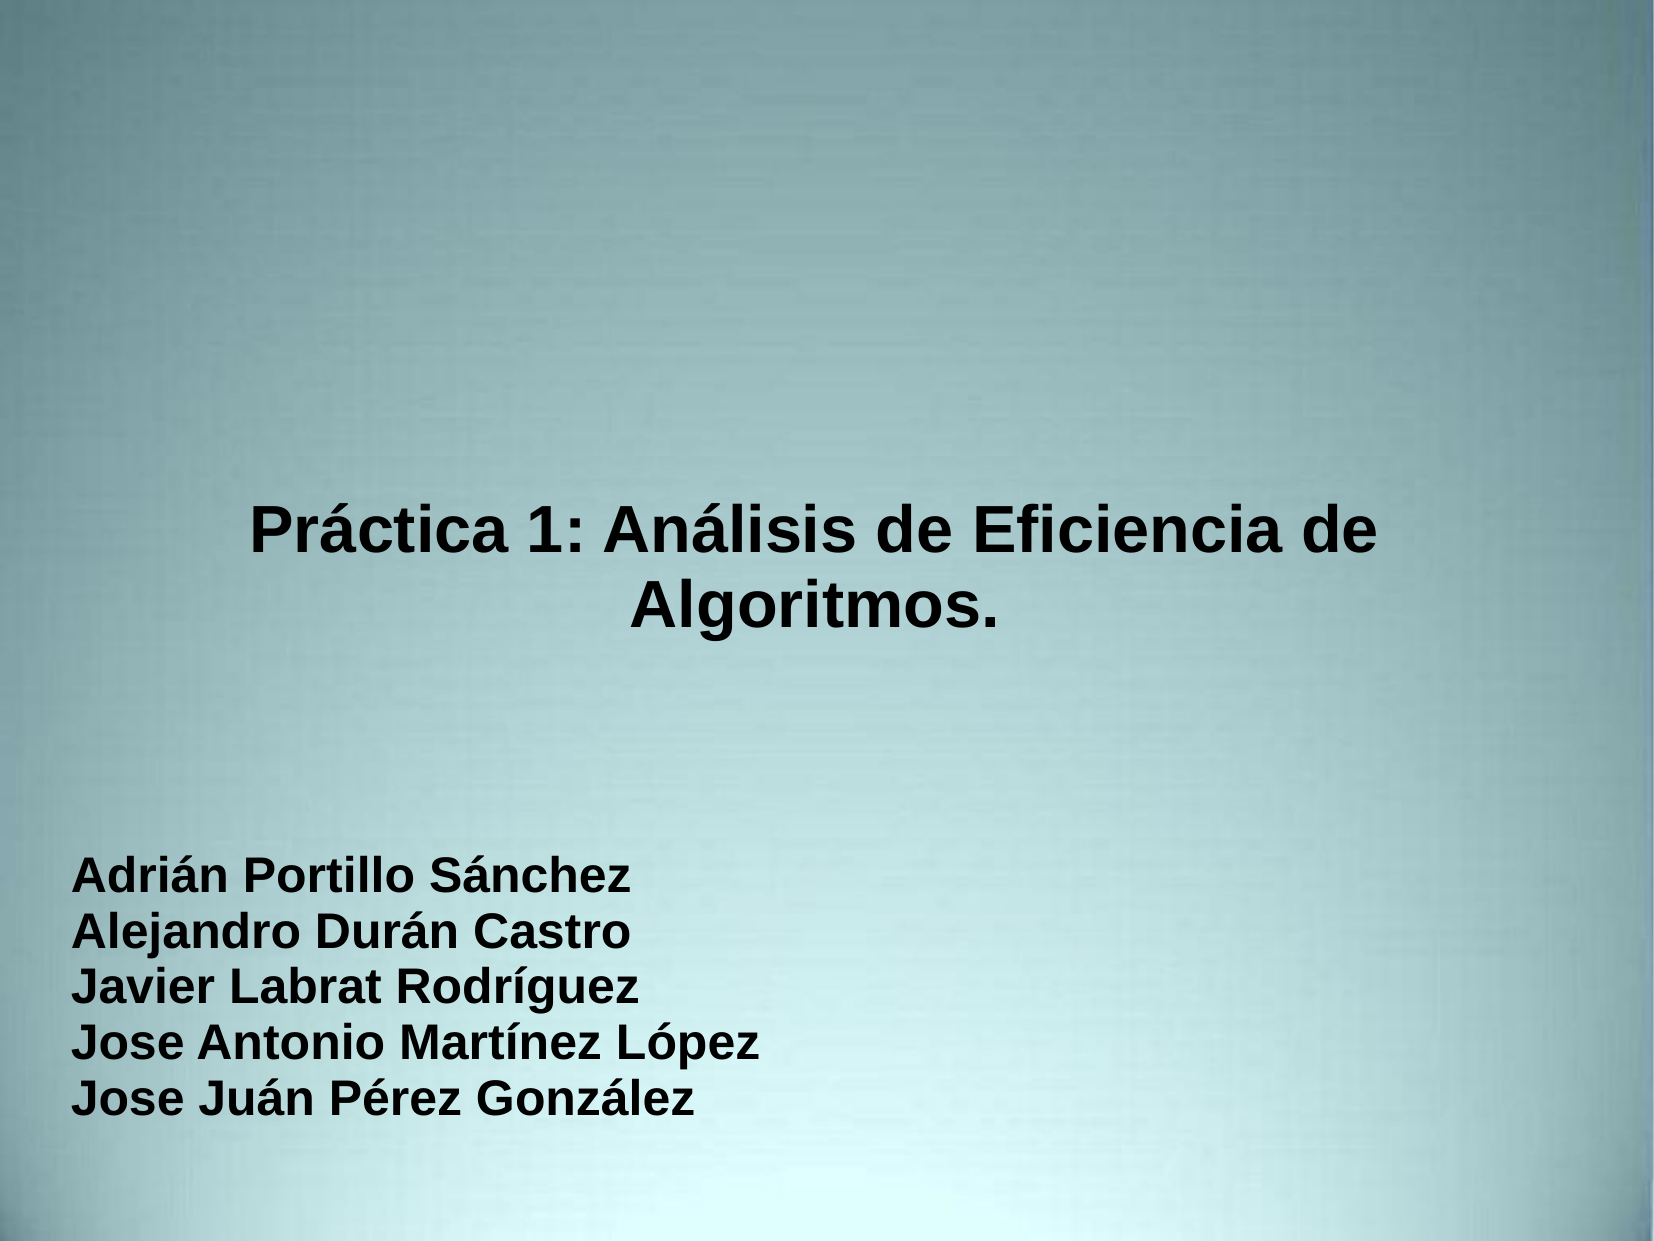

# Práctica 1: Análisis de Eficiencia de Algoritmos.
Adrián Portillo Sánchez
Alejandro Durán Castro
Javier Labrat Rodríguez
Jose Antonio Martínez López
Jose Juán Pérez González